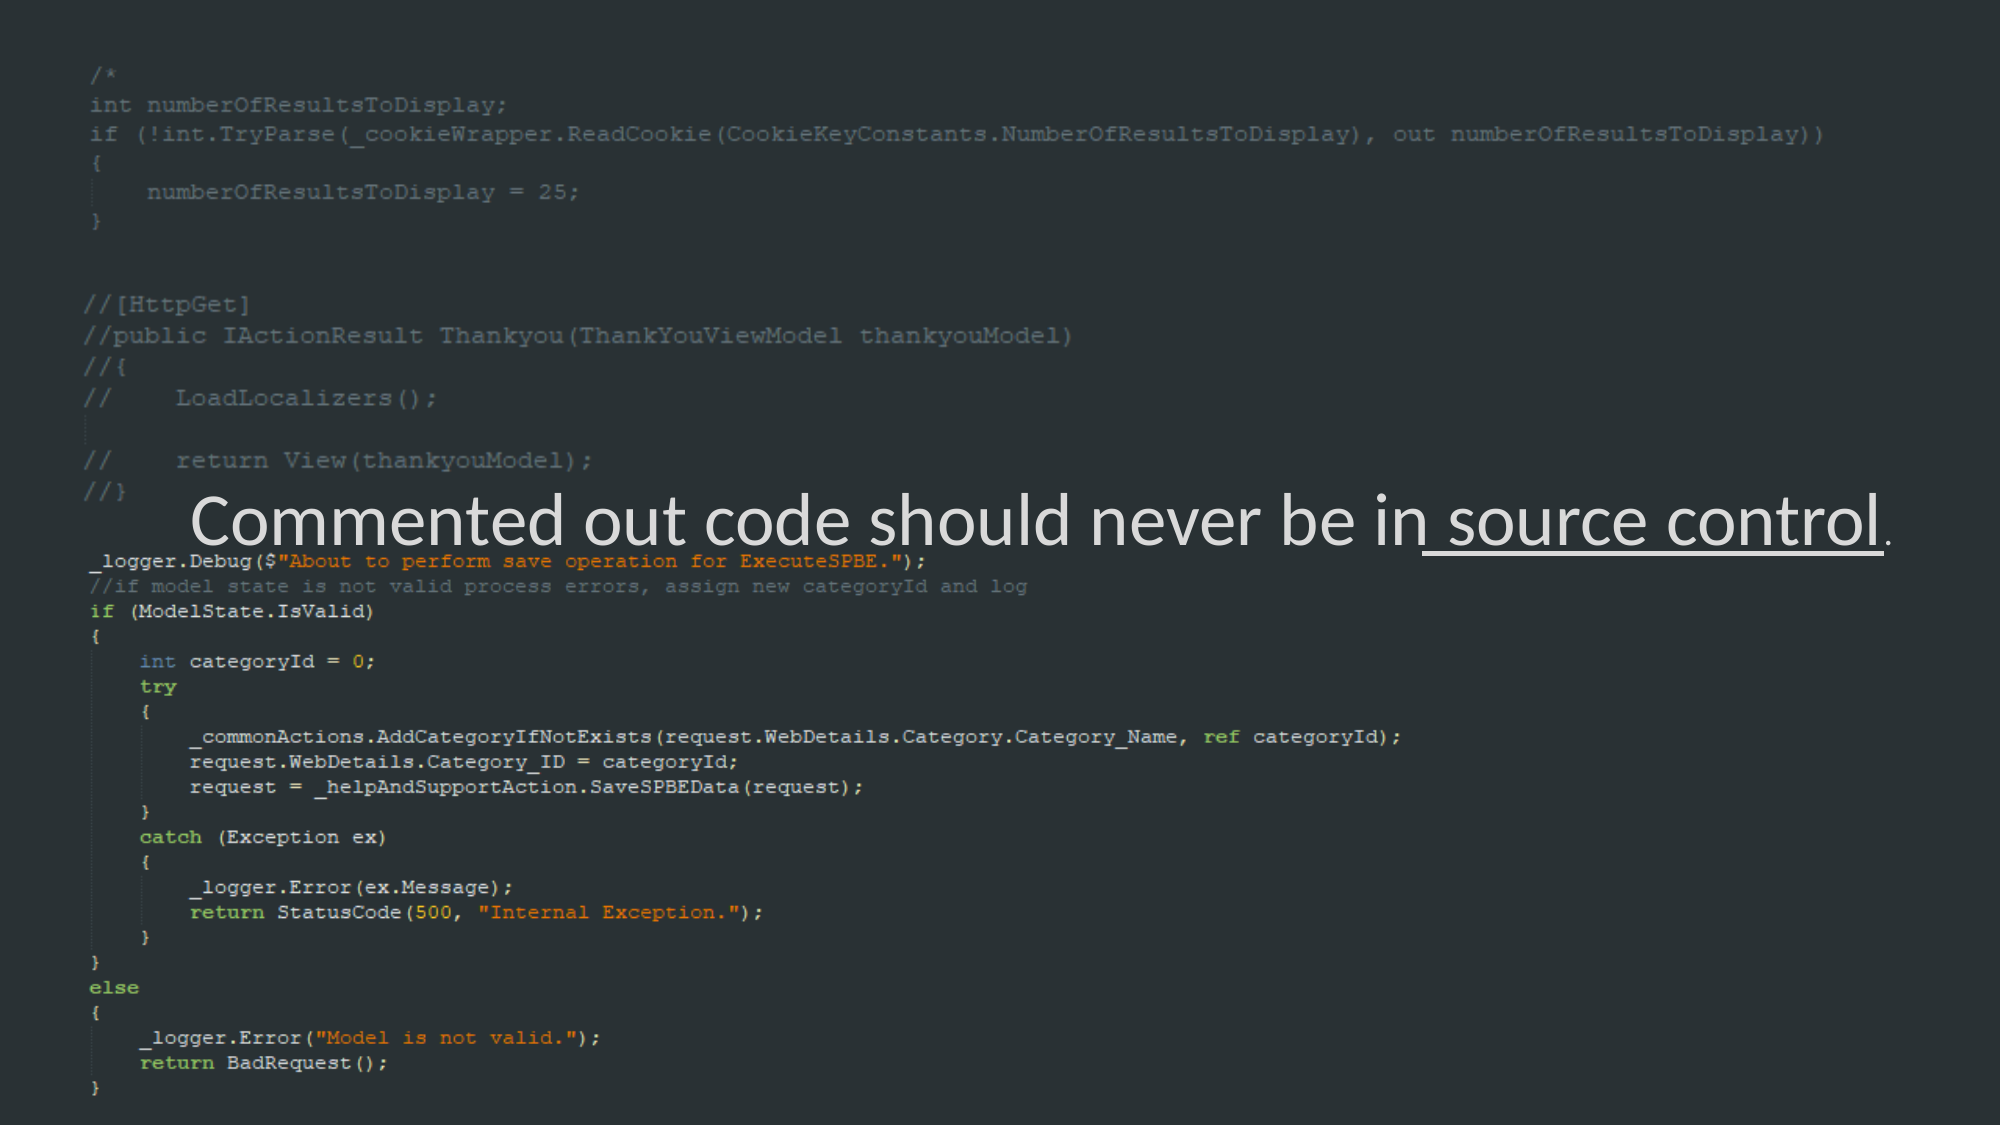

Commented out code should never be in source control.